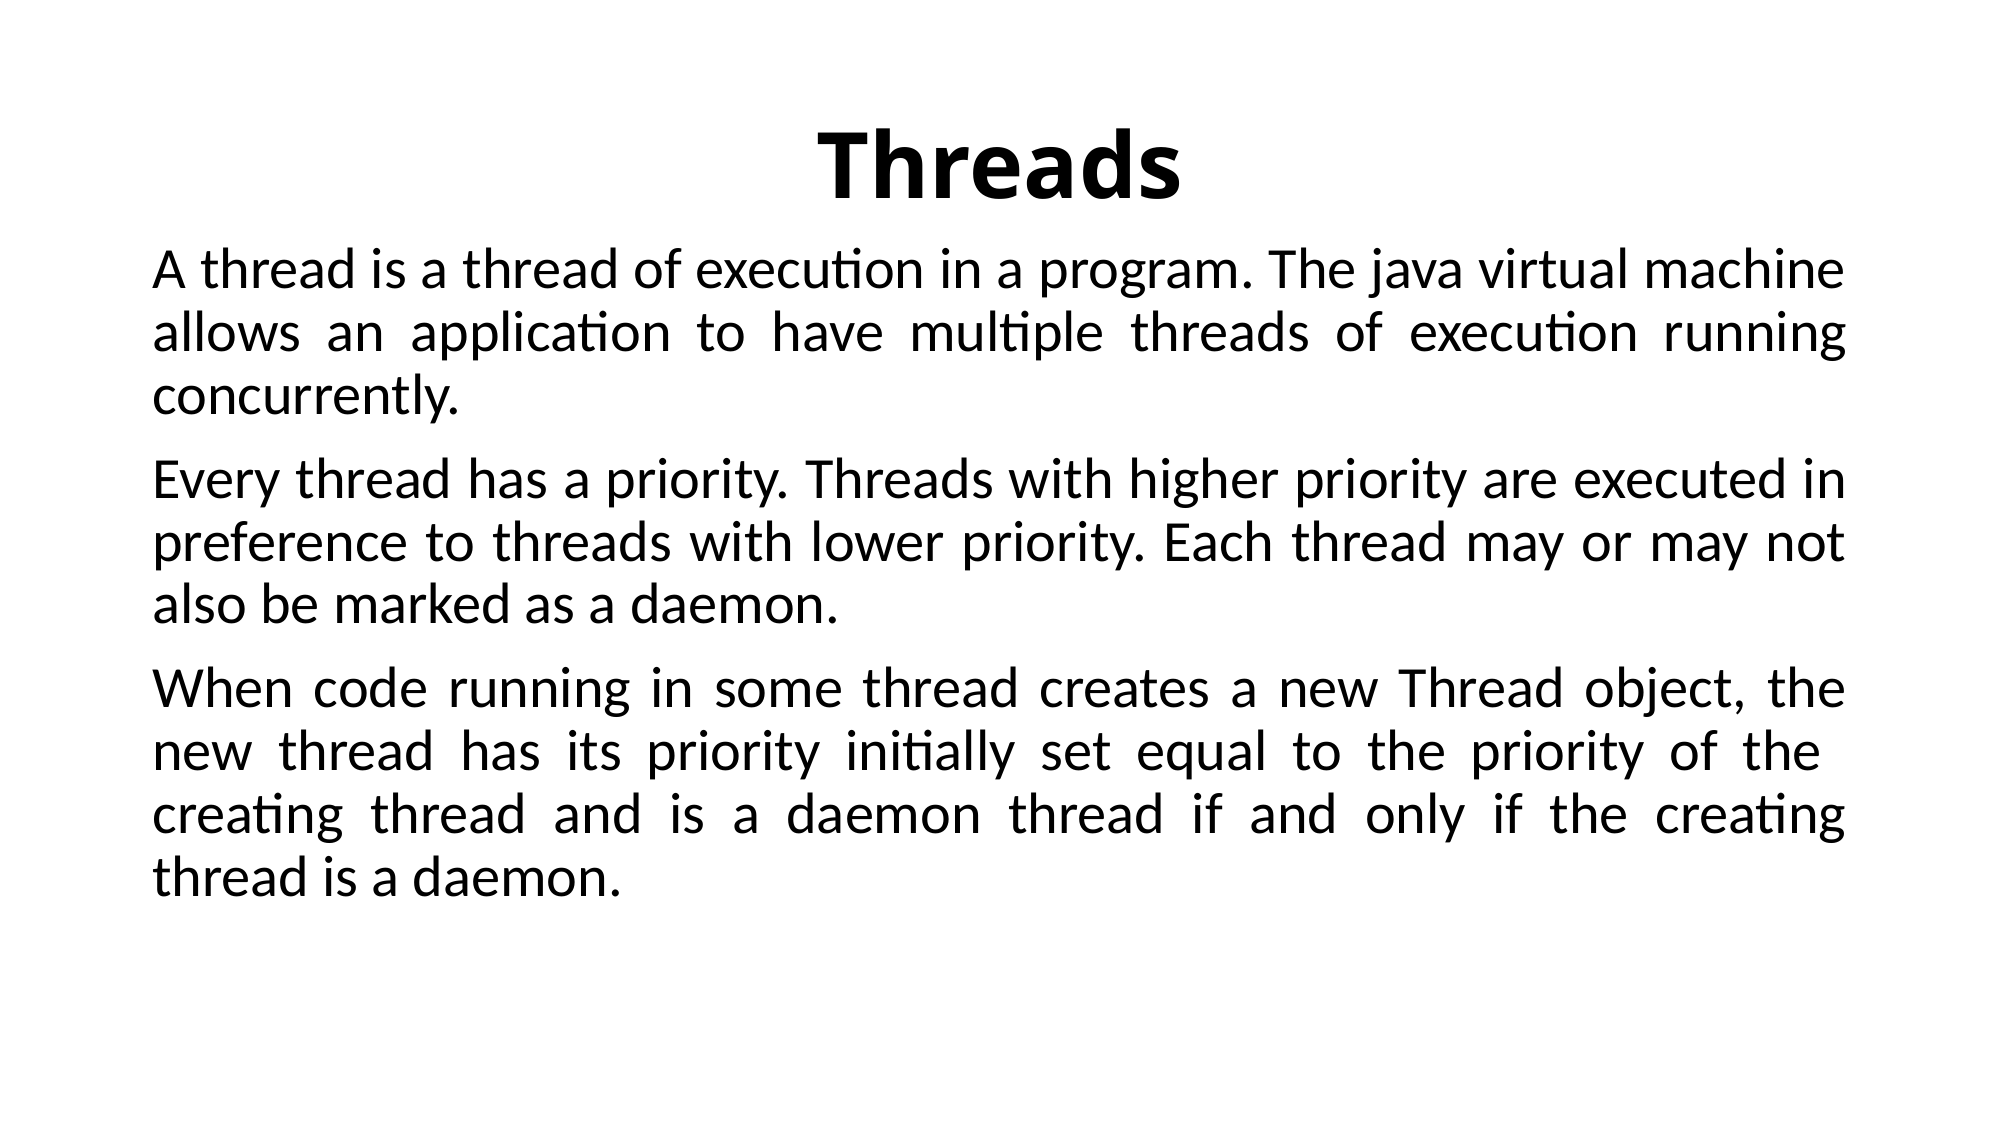

# Threads
A thread is a thread of execution in a program. The java virtual machine allows an application to have multiple threads of execution running concurrently.
Every thread has a priority. Threads with higher priority are executed in preference to threads with lower priority. Each thread may or may not also be marked as a daemon.
When code running in some thread creates a new Thread object, the new thread has its priority initially set equal to the priority of the creating thread and is a daemon thread if and only if the creating thread is a daemon.